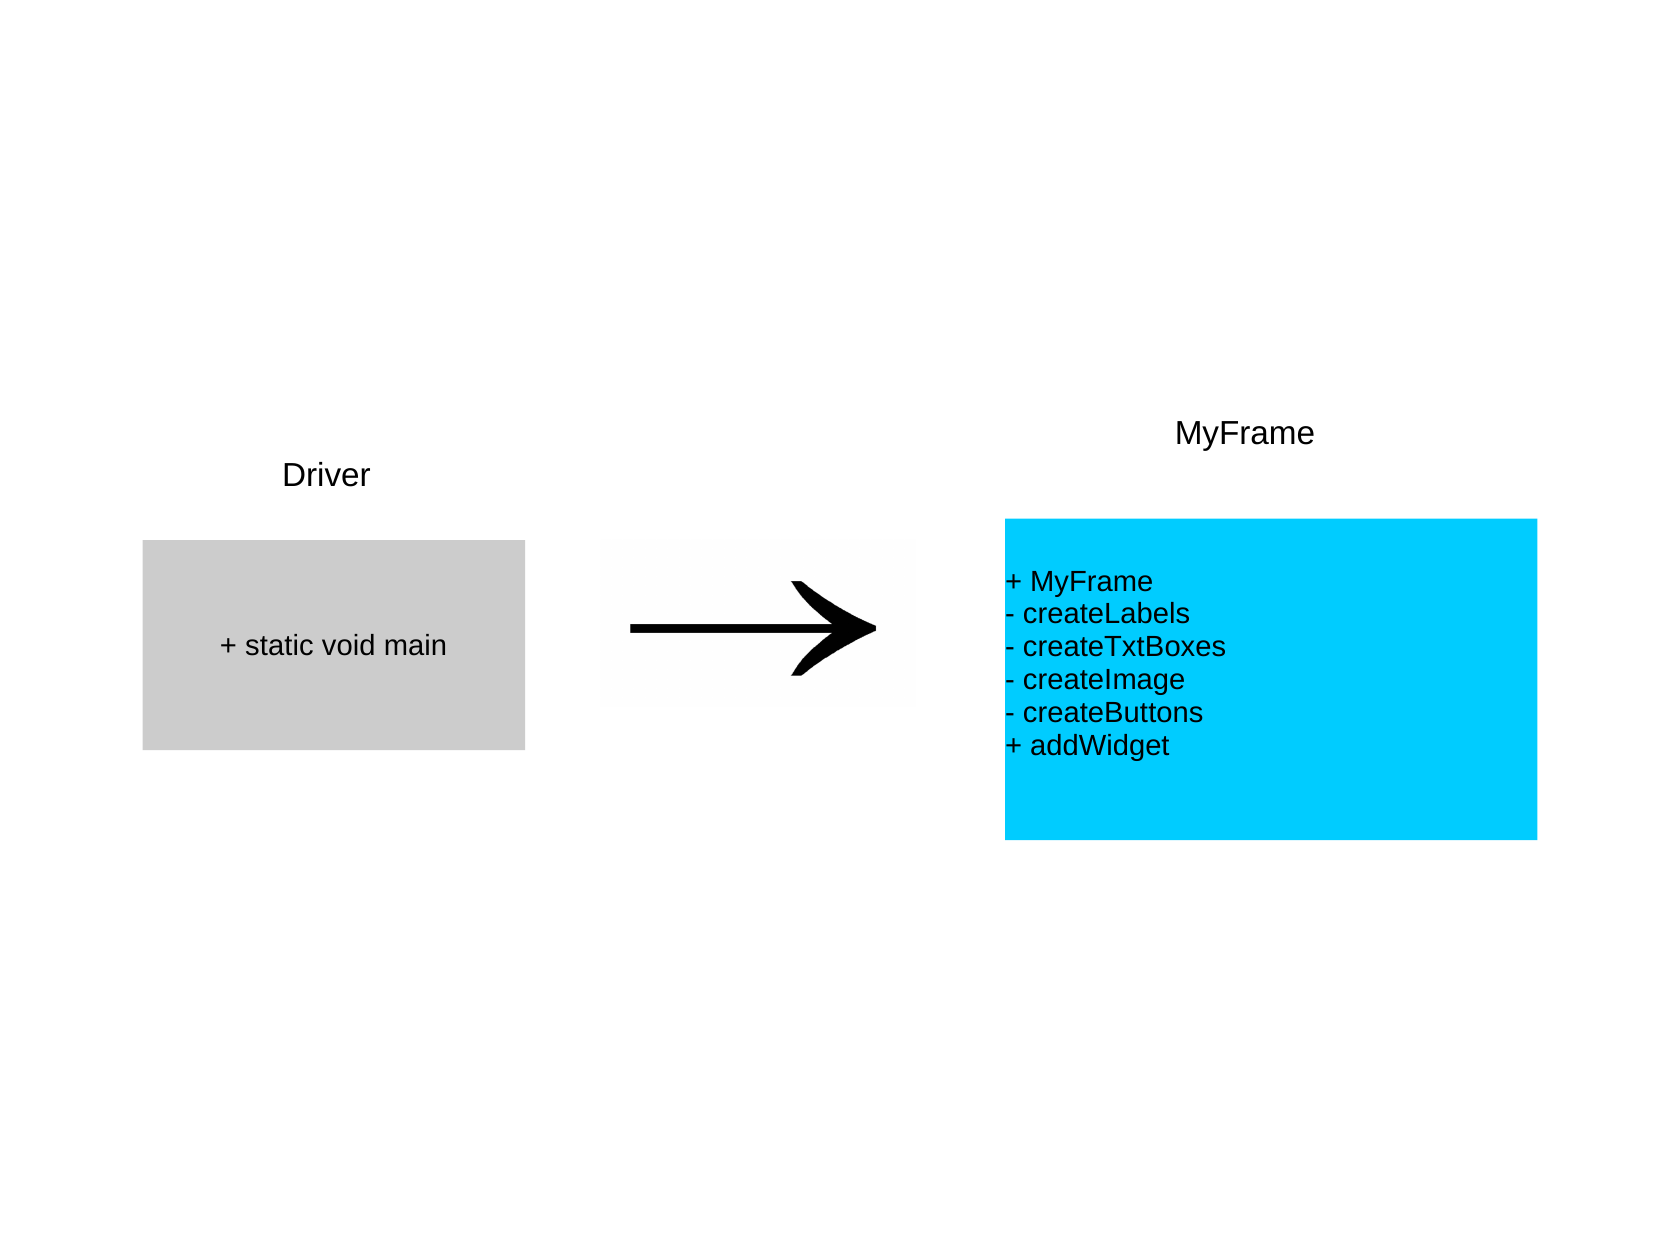

MyFrame
# Driver
+ MyFrame
- createLabels
- createTxtBoxes
- createImage
- createButtons
+ addWidget
+ static void main